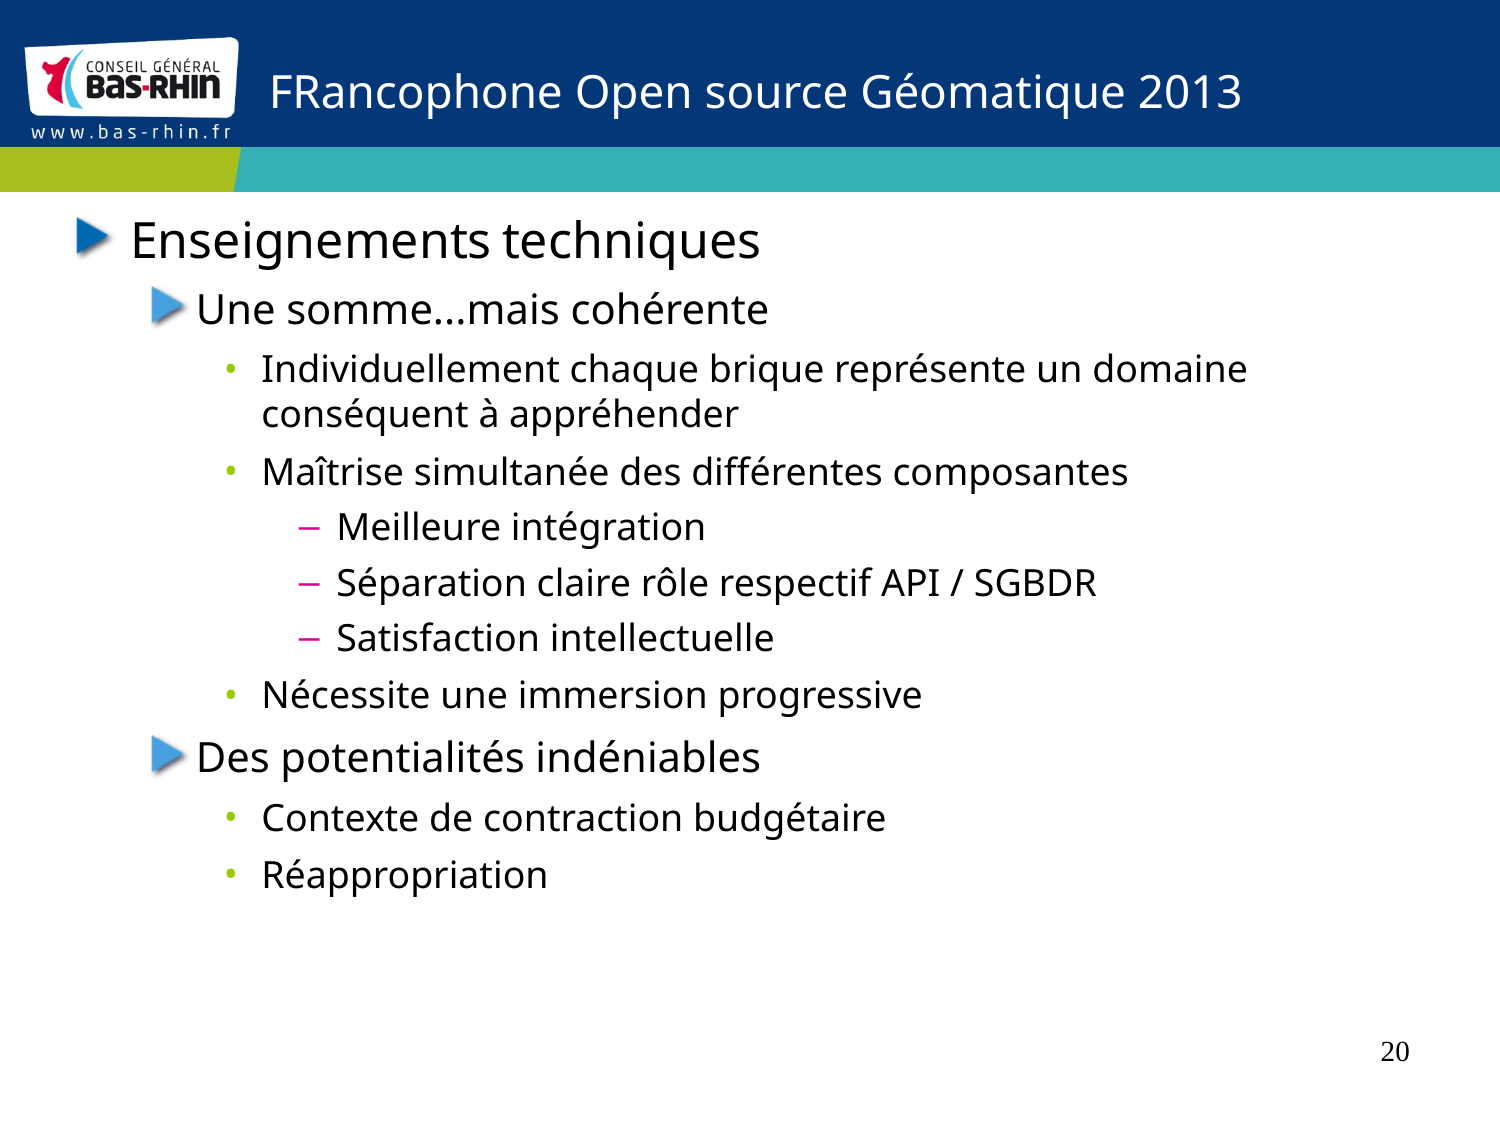

# FRancophone Open source Géomatique 2013
Enseignements techniques
Une somme...mais cohérente
Individuellement chaque brique représente un domaine conséquent à appréhender
Maîtrise simultanée des différentes composantes
Meilleure intégration
Séparation claire rôle respectif API / SGBDR
Satisfaction intellectuelle
Nécessite une immersion progressive
Des potentialités indéniables
Contexte de contraction budgétaire
Réappropriation
20